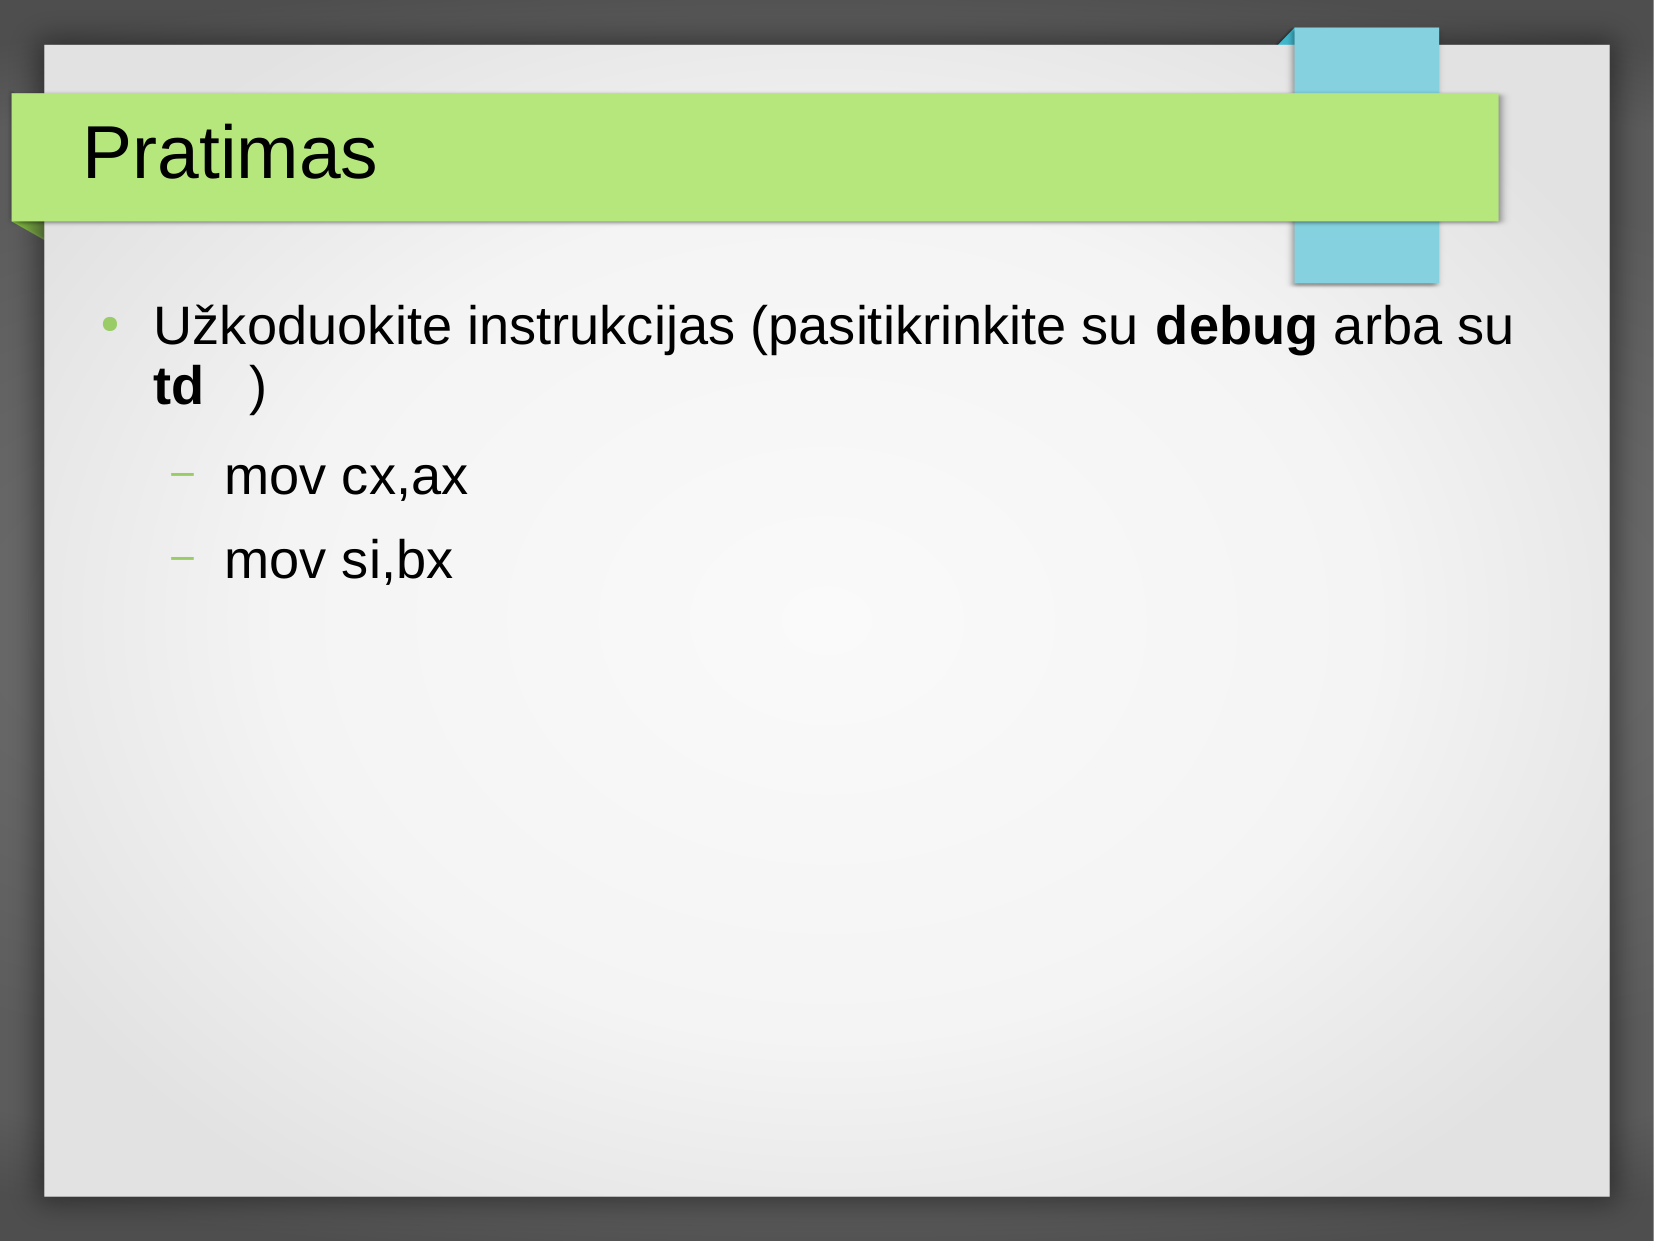

# Pratimas
Užkoduokite instrukcijas (pasitikrinkite su debug arba su td )
mov cx,ax
mov si,bx